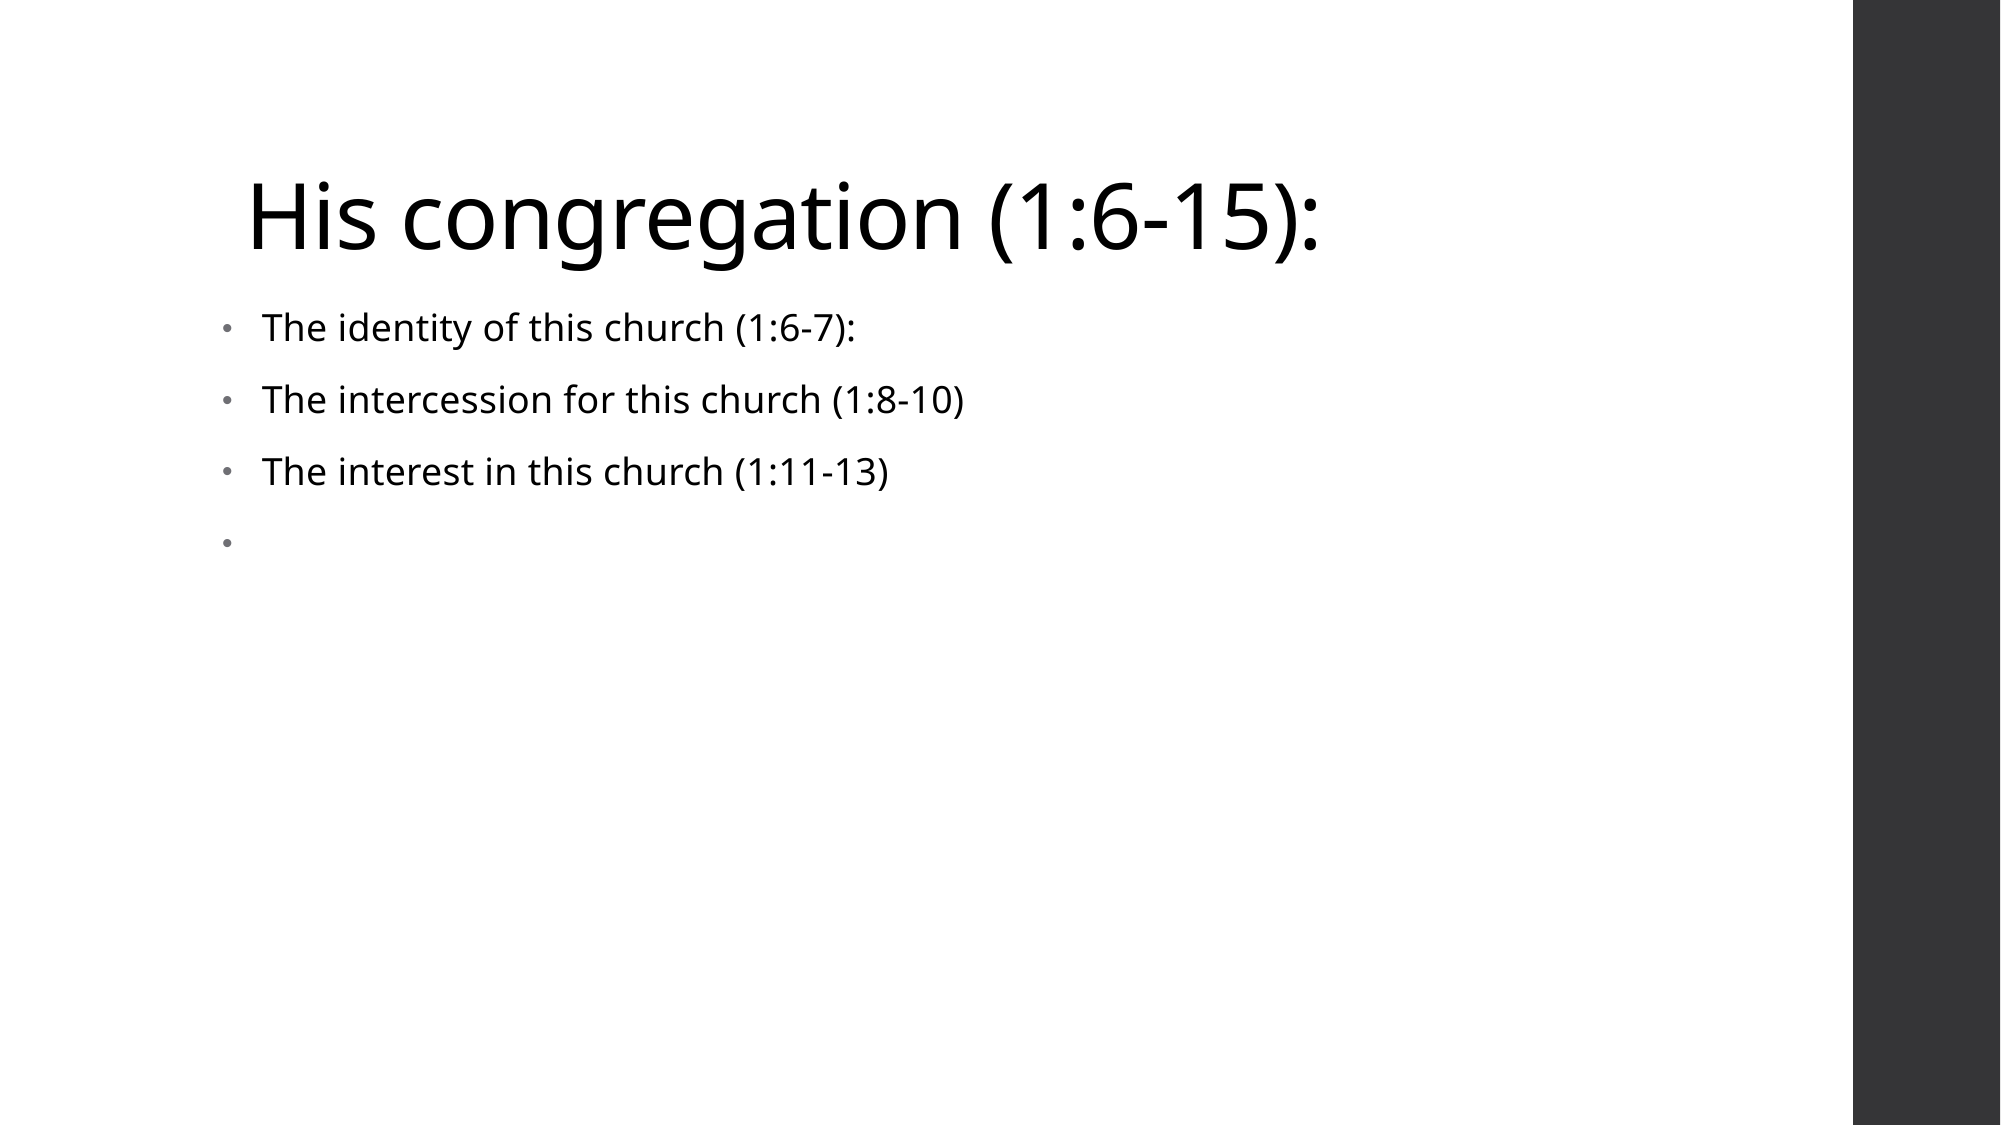

# His congregation (1:6-15):
 The identity of this church (1:6-7):
 The intercession for this church (1:8-10)
 The interest in this church (1:11-13)